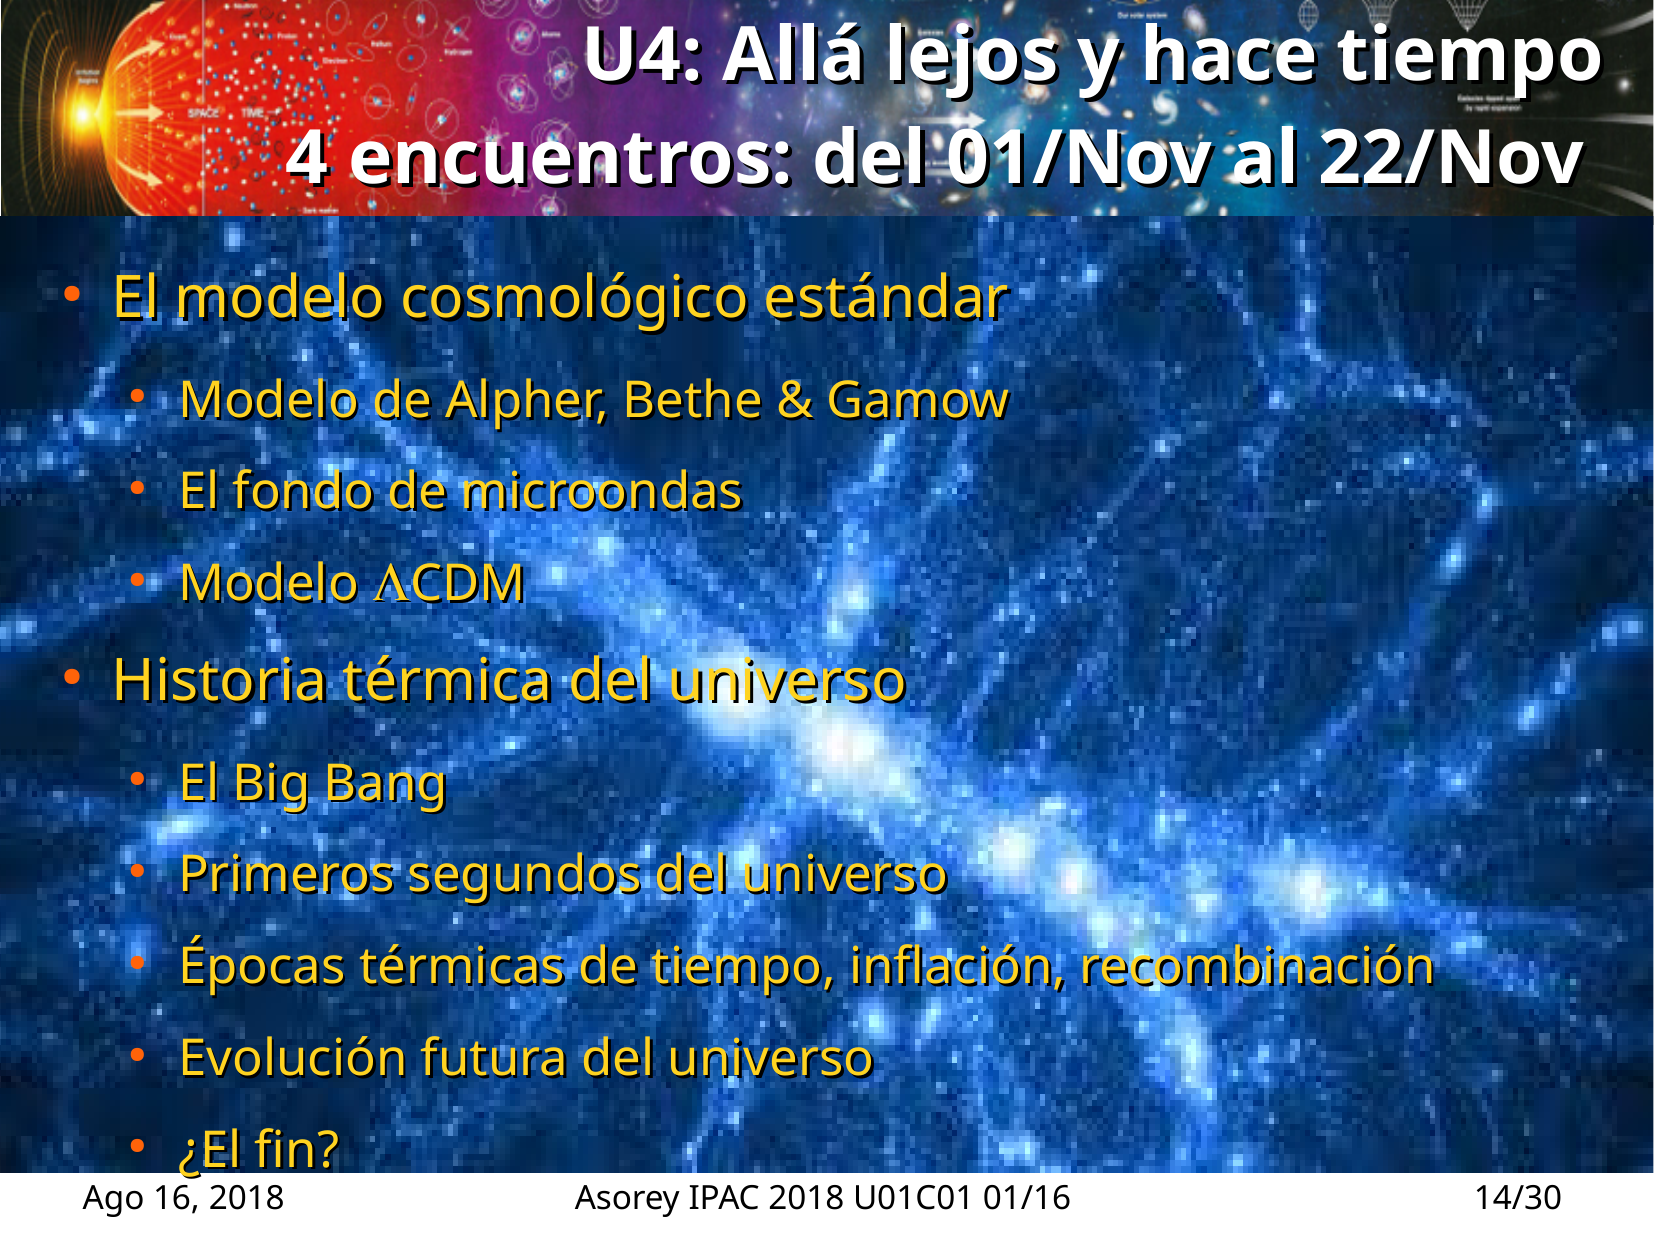

# U4: Allá lejos y hace tiempo 4 encuentros: del 01/Nov al 22/Nov
El modelo cosmológico estándar
Modelo de Alpher, Bethe & Gamow
El fondo de microondas
Modelo LCDM
Historia térmica del universo
El Big Bang
Primeros segundos del universo
Épocas térmicas de tiempo, inflación, recombinación
Evolución futura del universo
¿El fin?
Ago 16, 2018
Asorey IPAC 2018 U01C01 01/16
14